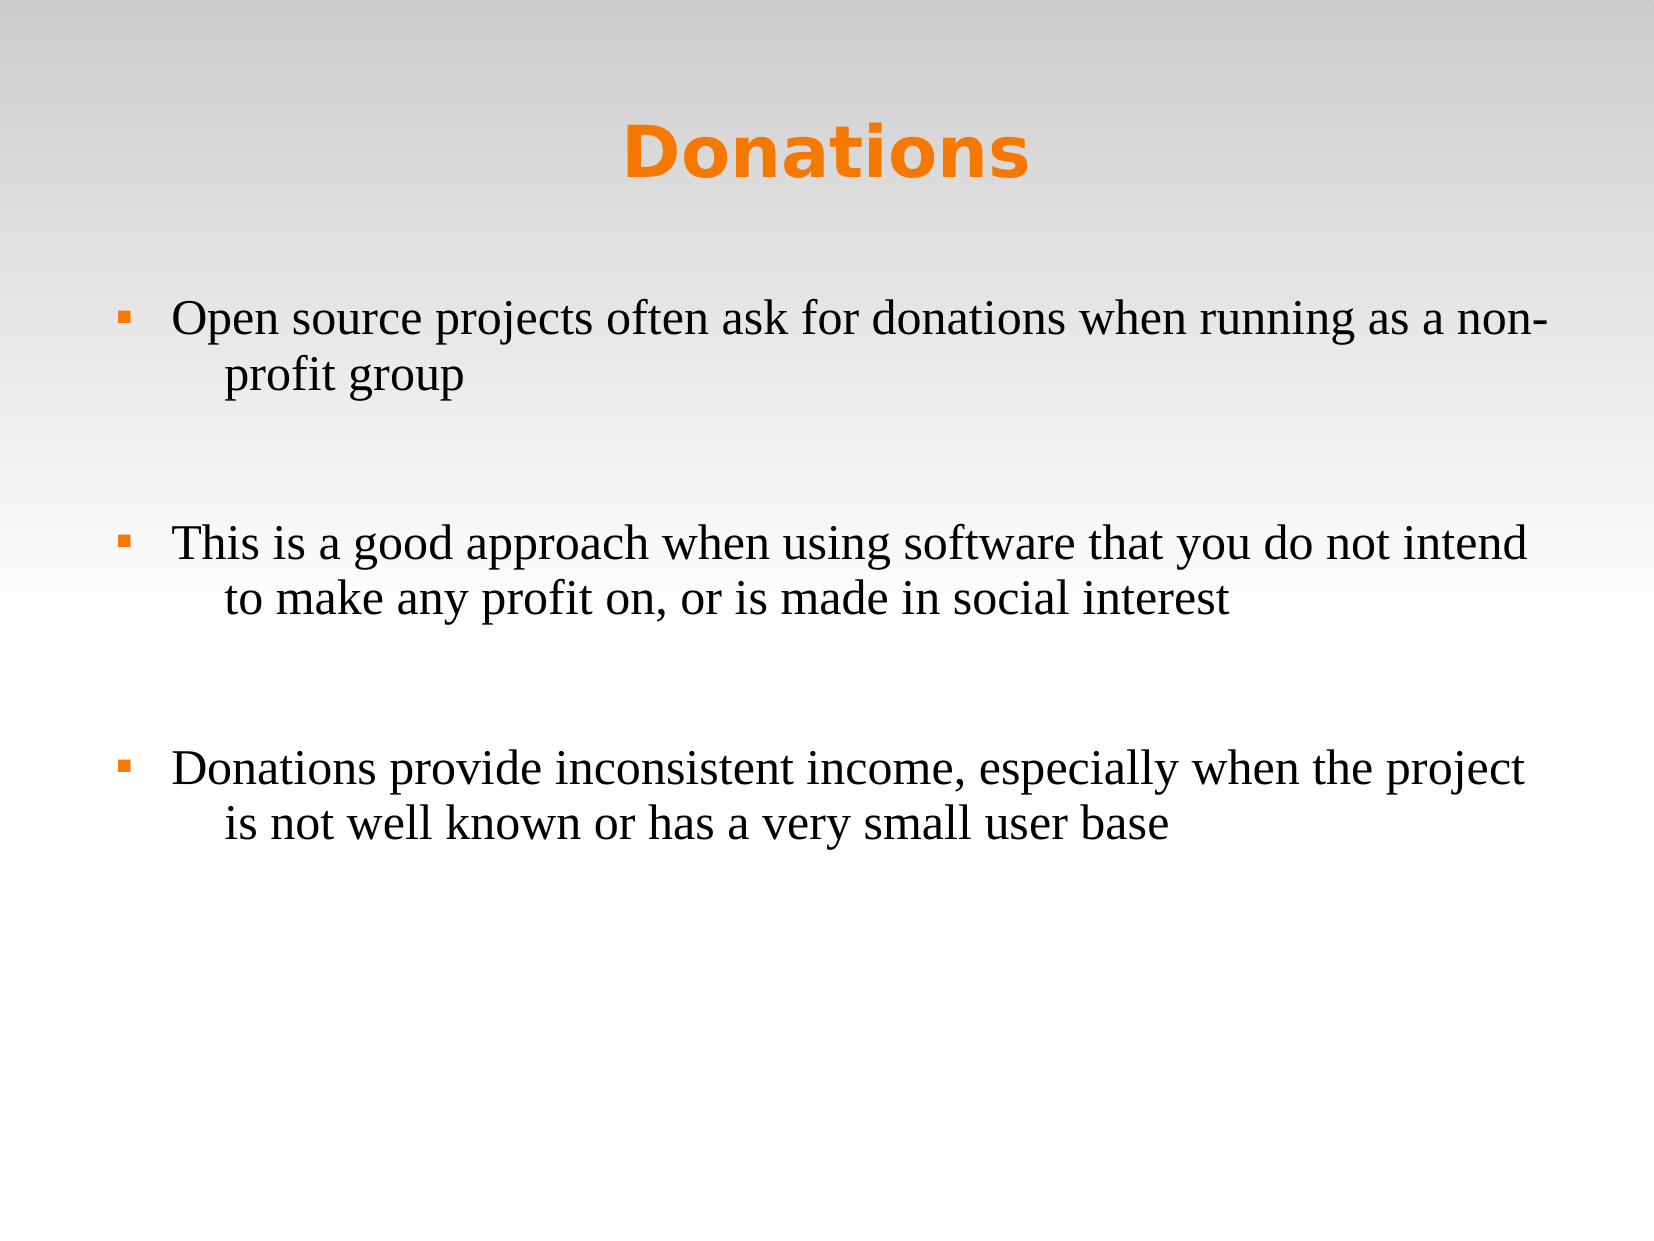

# Donations
Open source projects often ask for donations when running as a non-profit group
This is a good approach when using software that you do not intend to make any profit on, or is made in social interest
Donations provide inconsistent income, especially when the project is not well known or has a very small user base